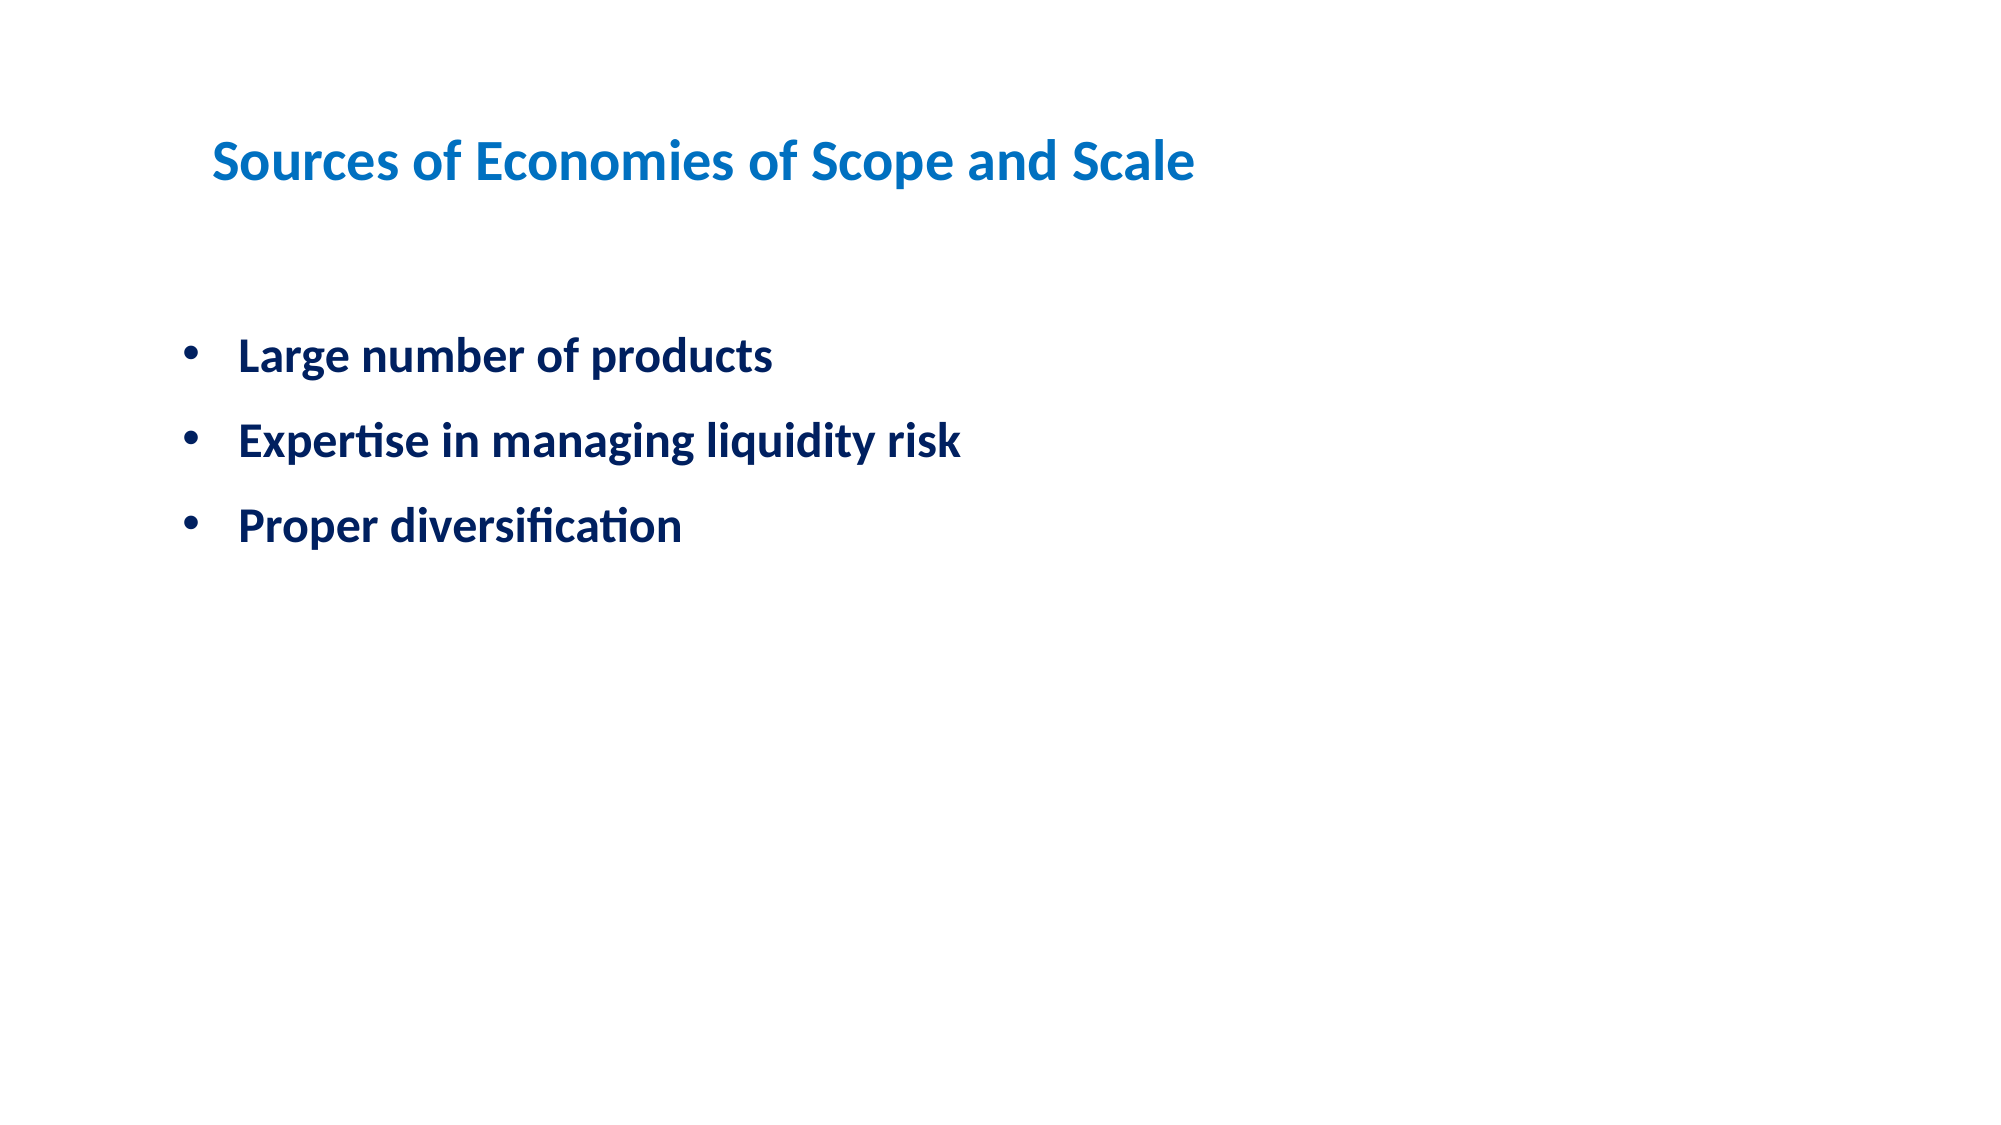

Sources of Economies of Scope and Scale
Large number of products
Expertise in managing liquidity risk
Proper diversification